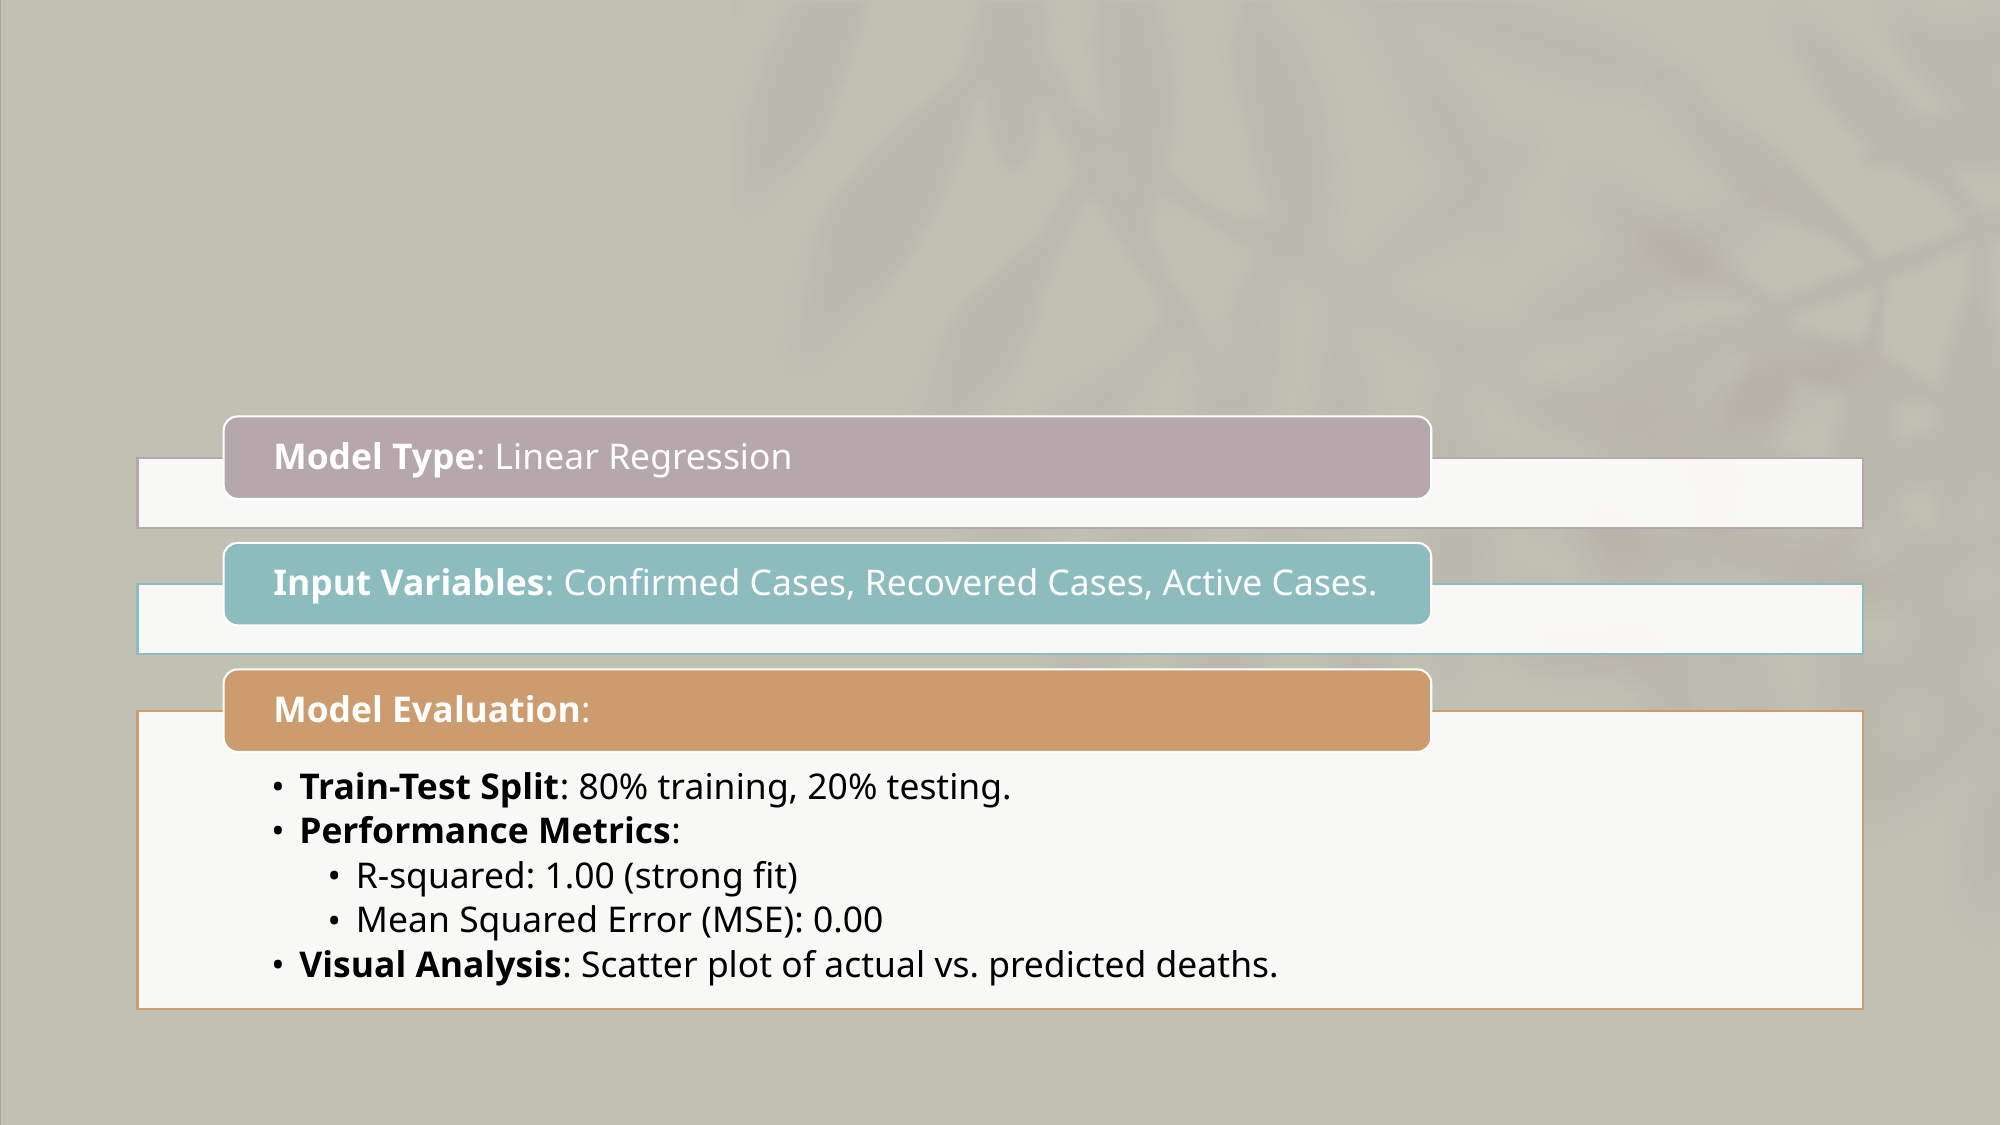

Model Type: Linear Regression
Input Variables: Confirmed Cases, Recovered Cases, Active Cases.
Model Evaluation:
Train-Test Split: 80% training, 20% testing.
Performance Metrics:
R-squared: 1.00 (strong fit)
Mean Squared Error (MSE): 0.00
Visual Analysis: Scatter plot of actual vs. predicted deaths.